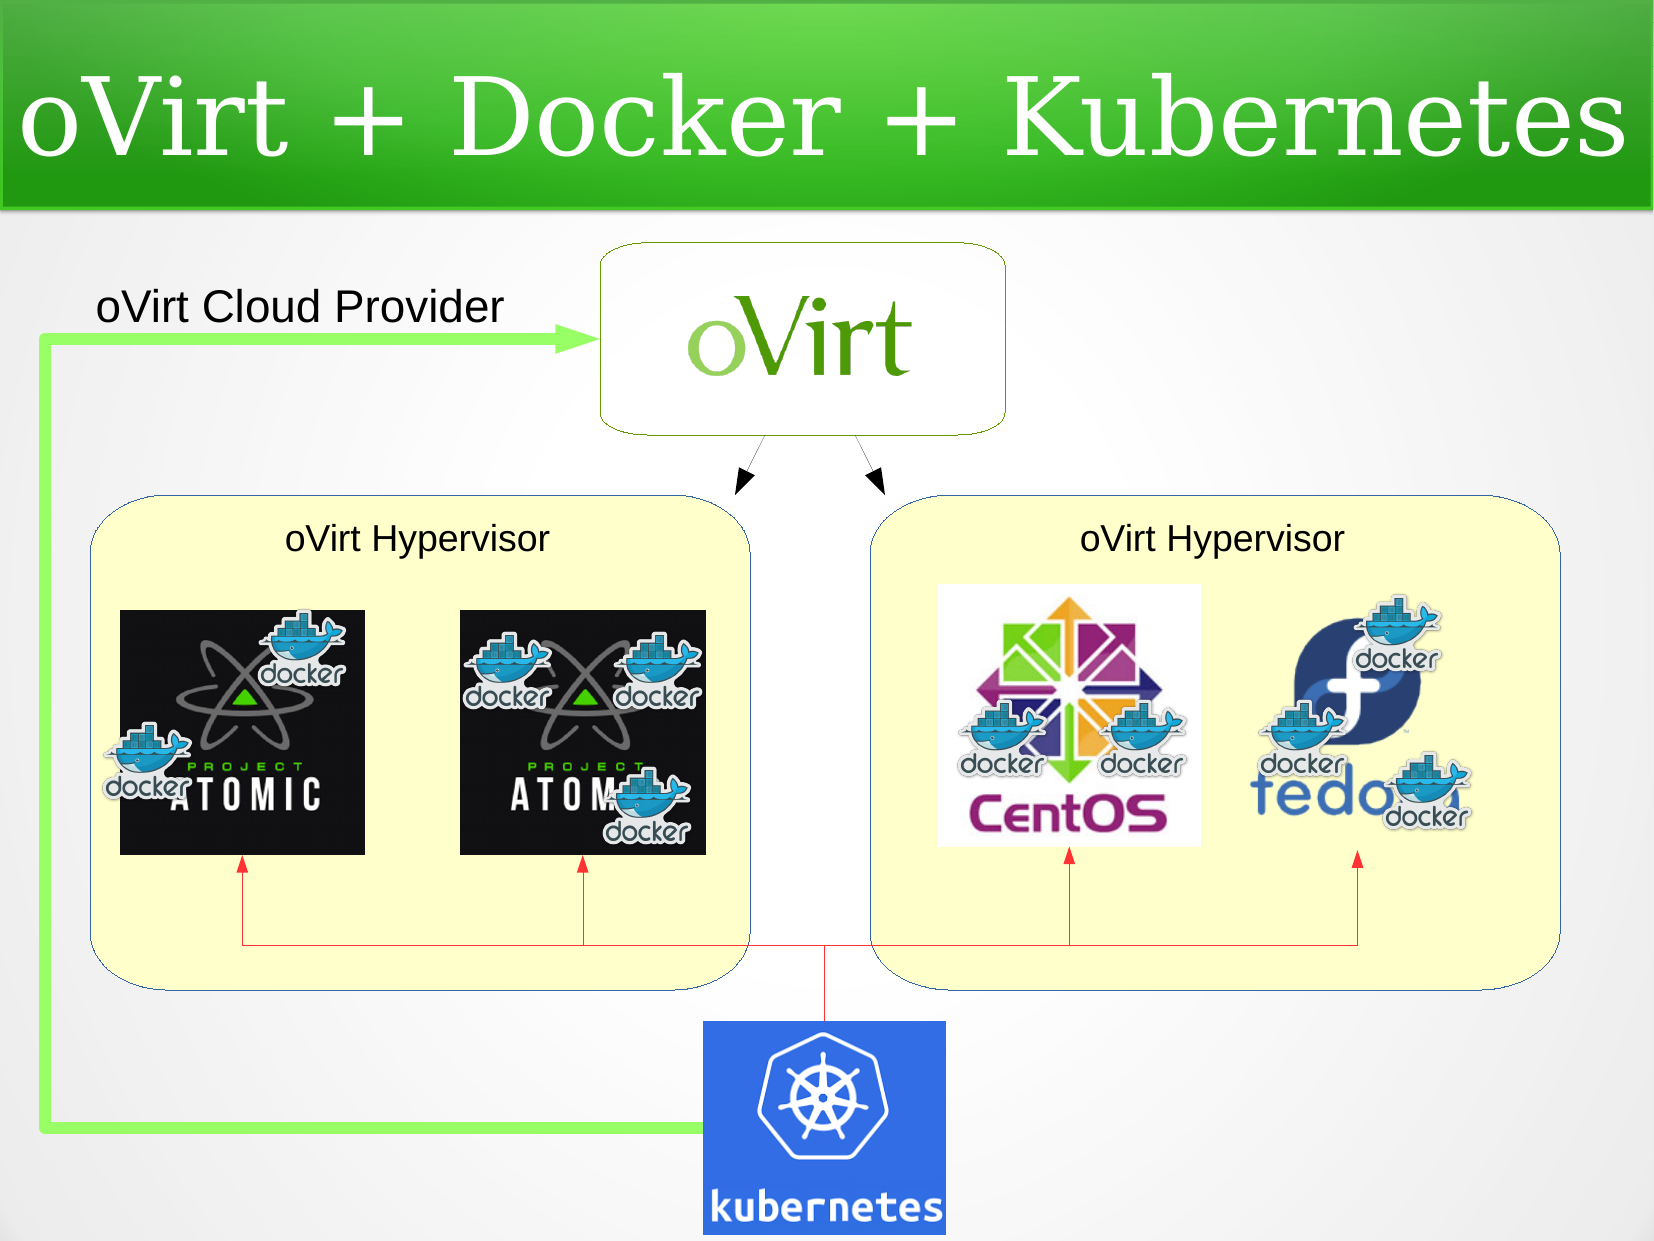

# oVirt + Docker + Kubernetes
oVirt Cloud Provider
oVirt Hypervisor
oVirt Hypervisor